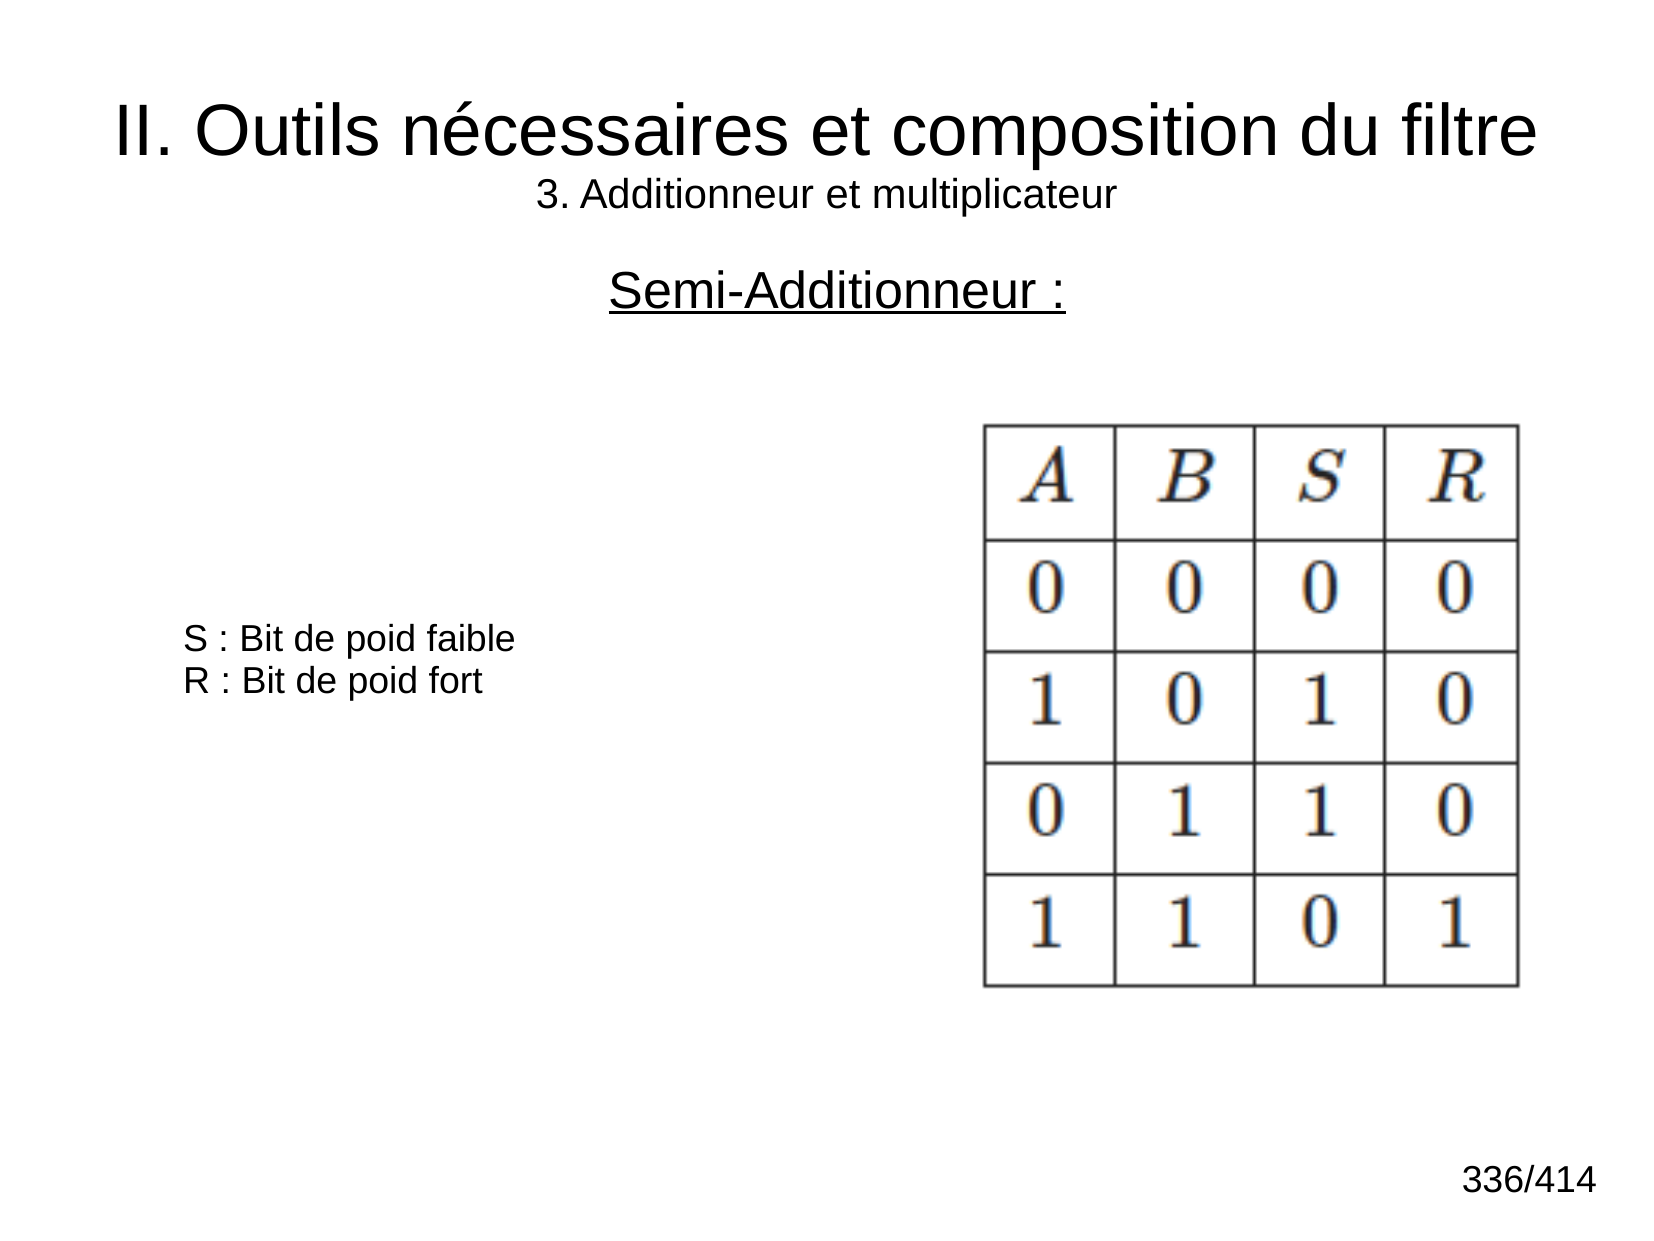

# II. Outils nécessaires et composition du filtre 3. Additionneur et multiplicateur
Semi-Additionneur :
S : Bit de poid faible
R : Bit de poid fort